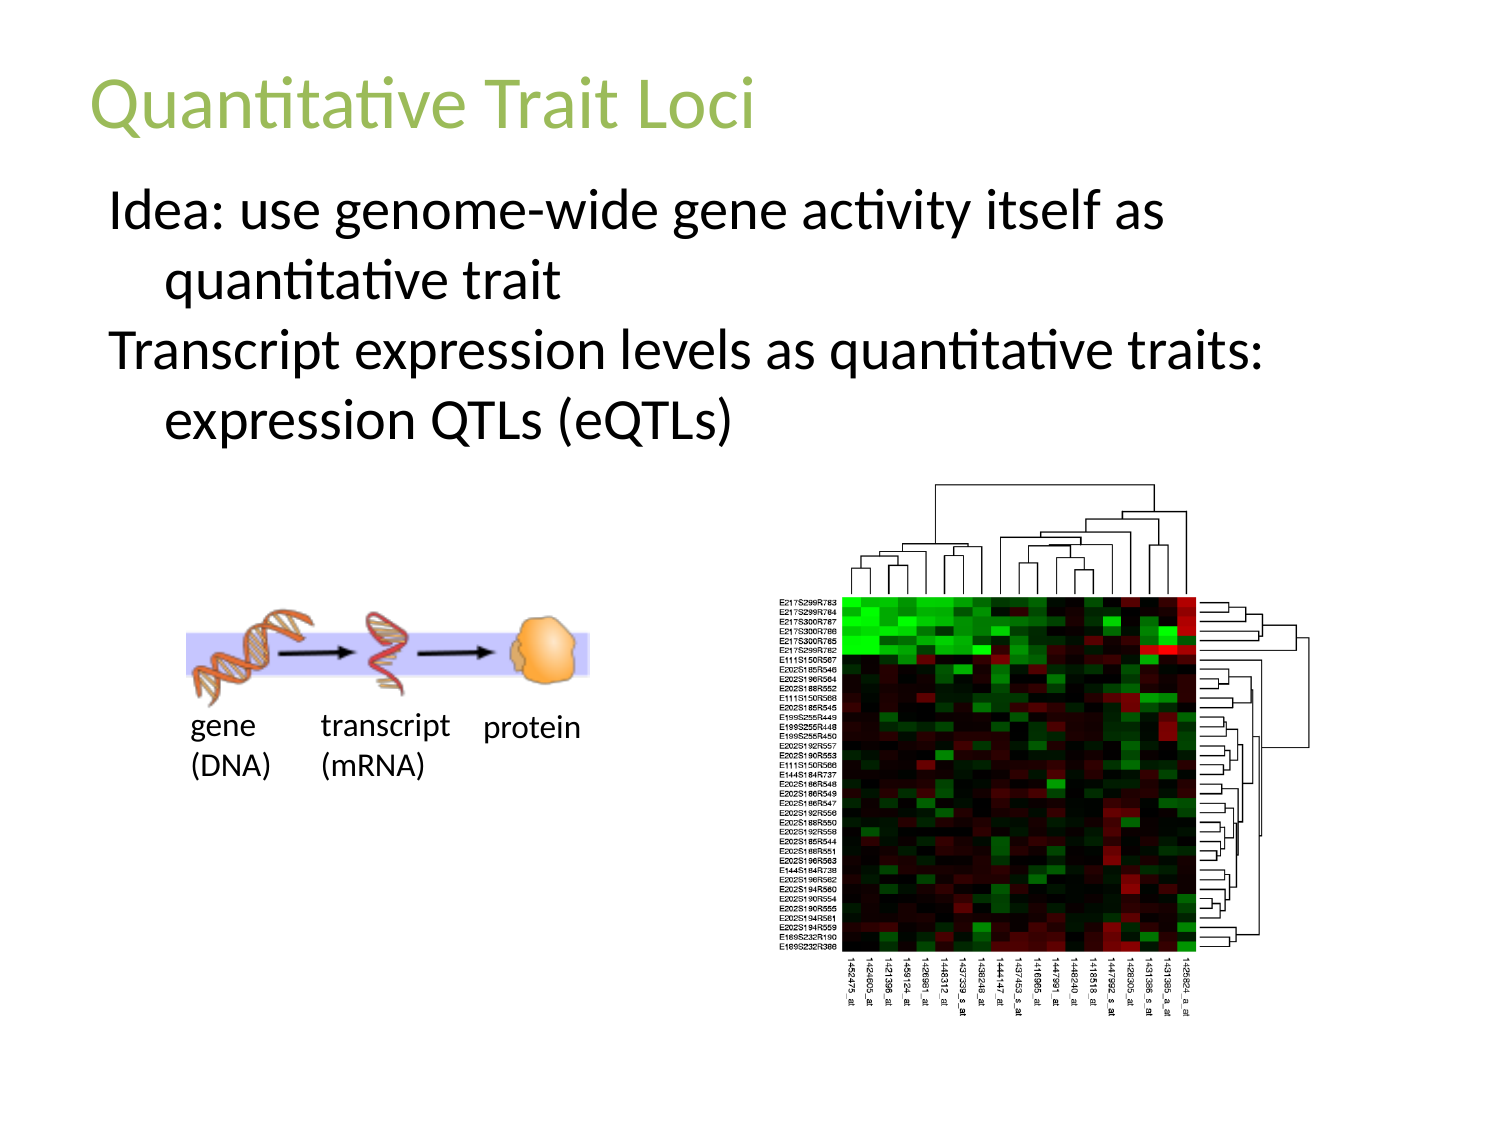

Quantitative Trait Loci
Idea: use genome-wide gene activity itself as quantitative trait
Transcript expression levels as quantitative traits: expression QTLs (eQTLs)
gene
(DNA)
transcript
(mRNA)
protein